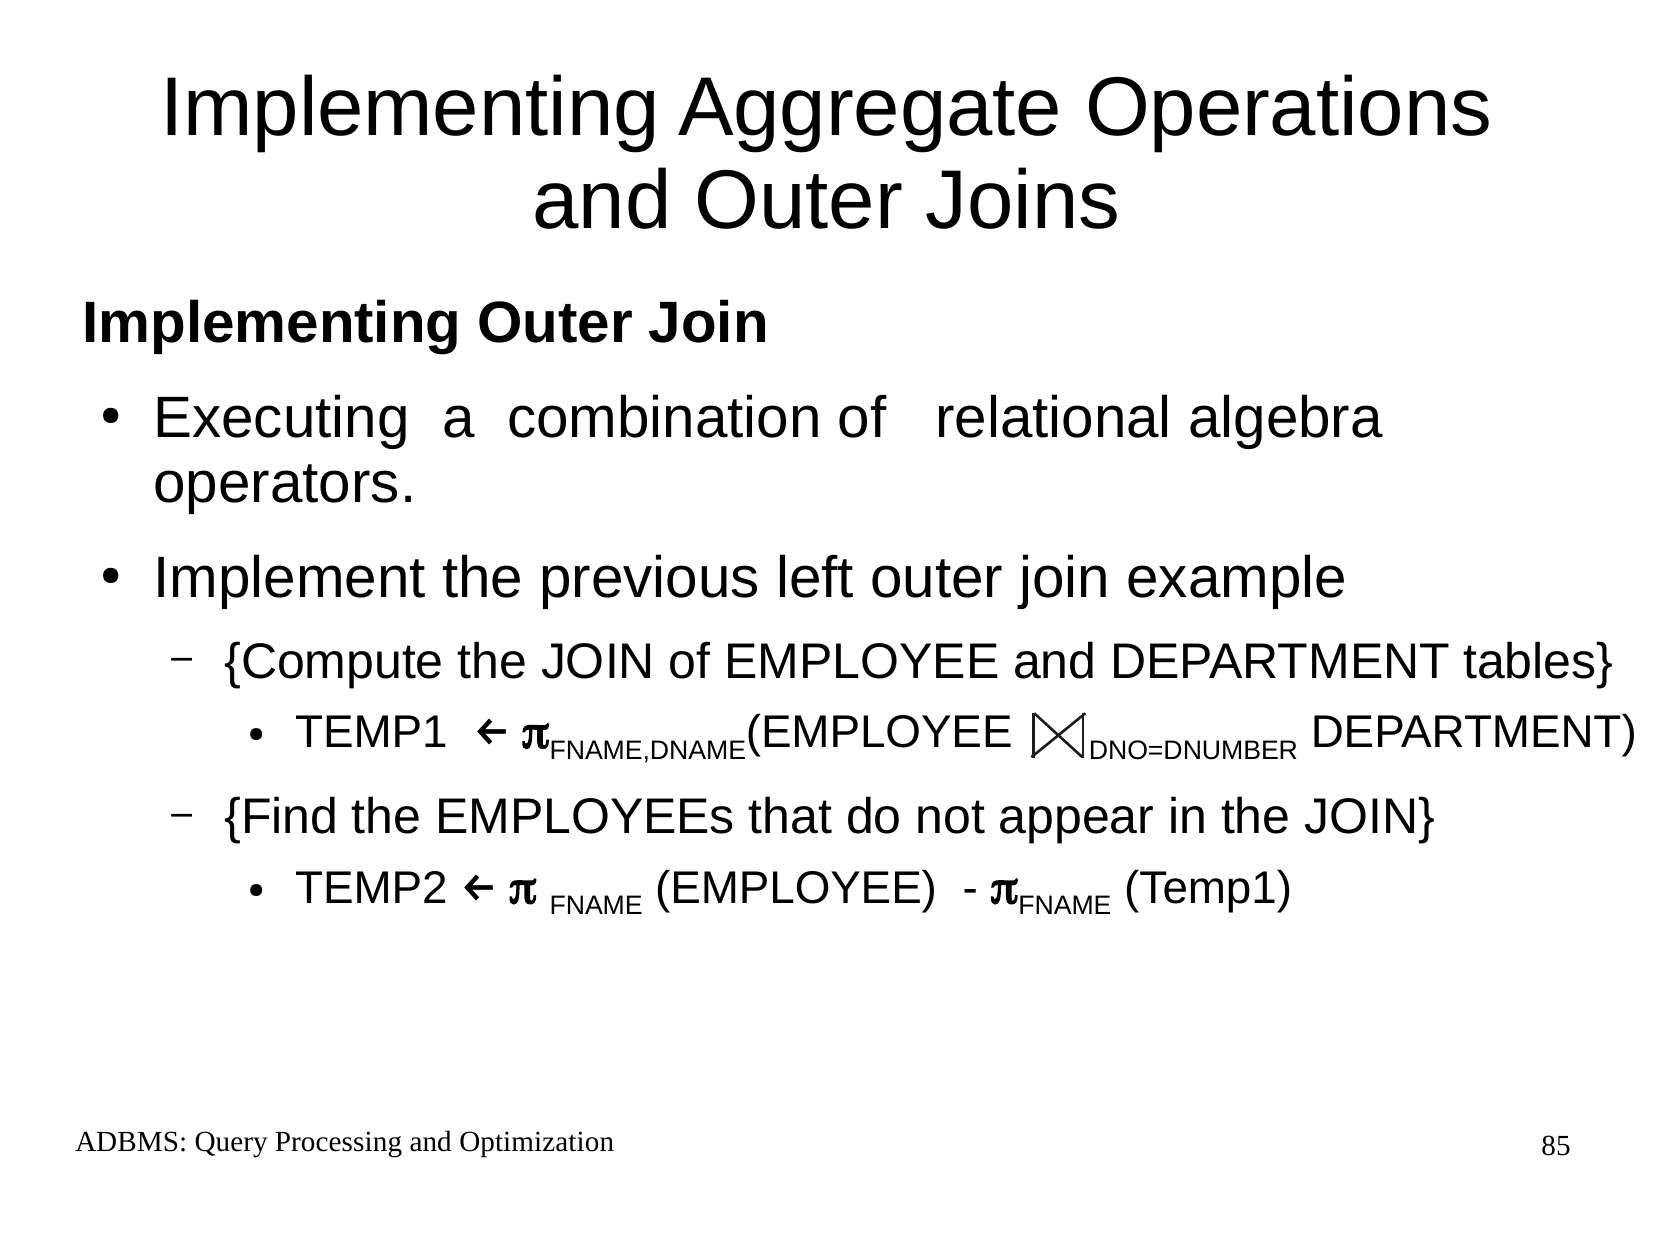

# Implementing Aggregate Operations and Outer Joins
Implementing Outer Join
Executing a combination of relational algebra operators.
Implement the previous left outer join example
{Compute the JOIN of EMPLOYEE and DEPARTMENT tables}
TEMP1 ← FNAME,DNAME(EMPLOYEE DNO=DNUMBER DEPARTMENT)
{Find the EMPLOYEEs that do not appear in the JOIN}
TEMP2 ←  FNAME (EMPLOYEE) - FNAME (Temp1)